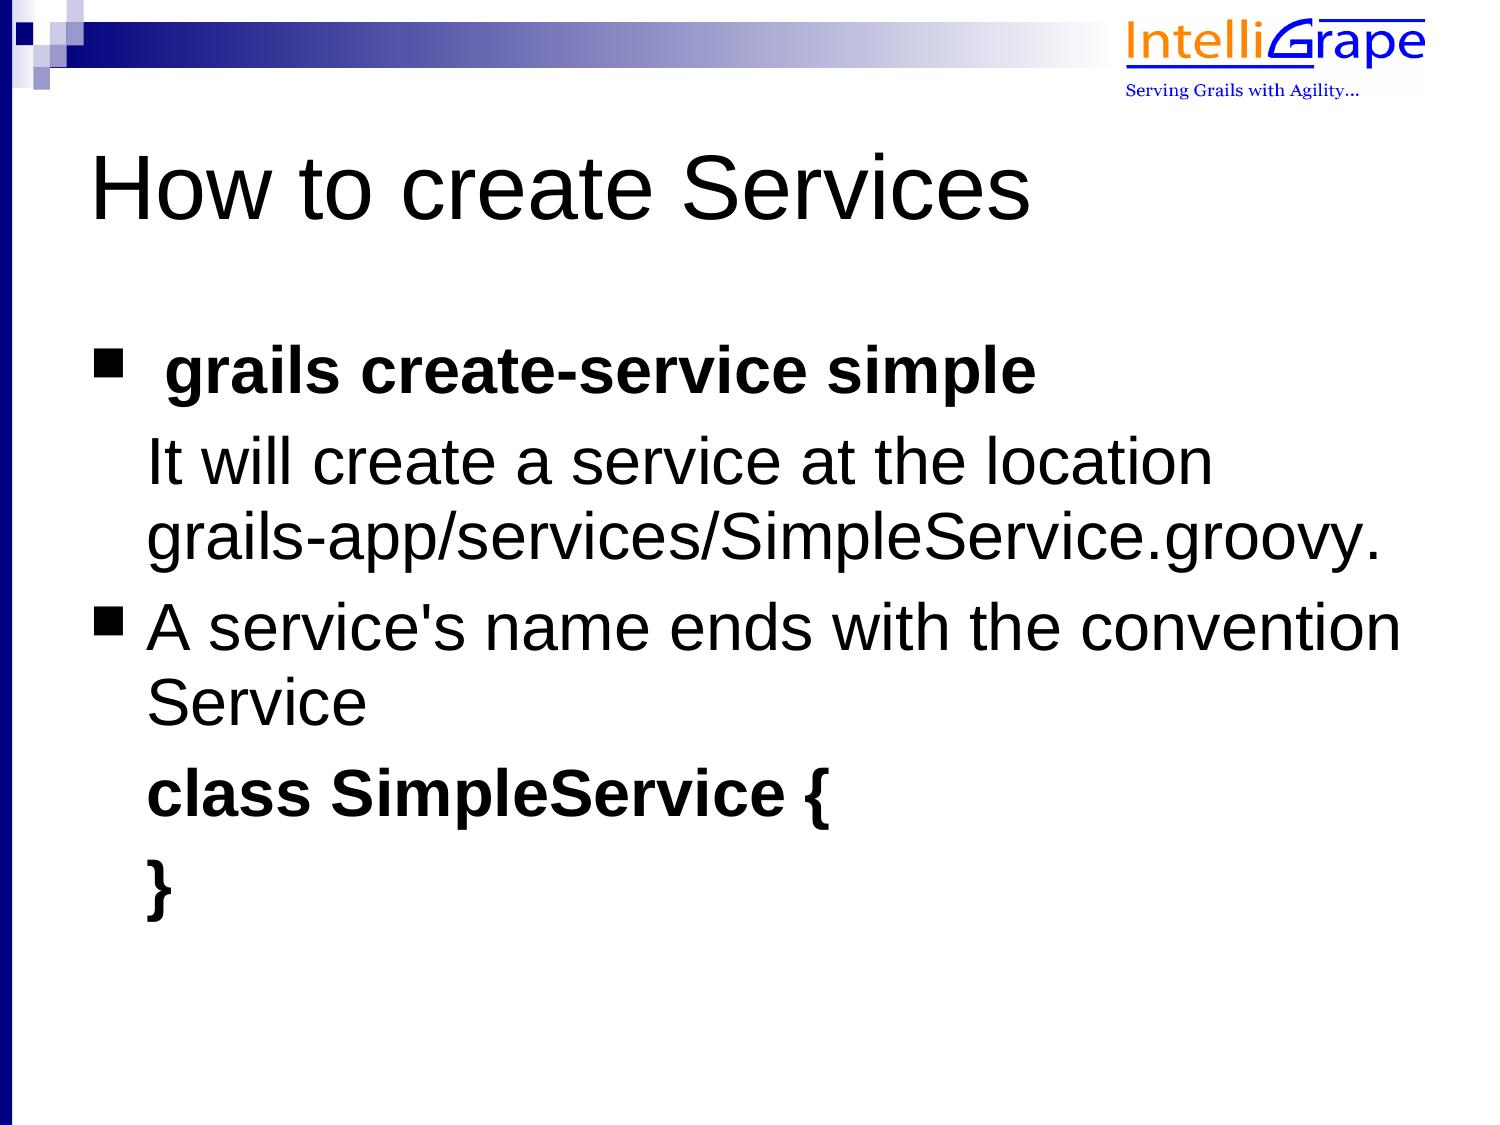

# How to create Services
 grails create-service simple
It will create a service at the location grails-app/services/SimpleService.groovy.
A service's name ends with the convention Service
class SimpleService {
}